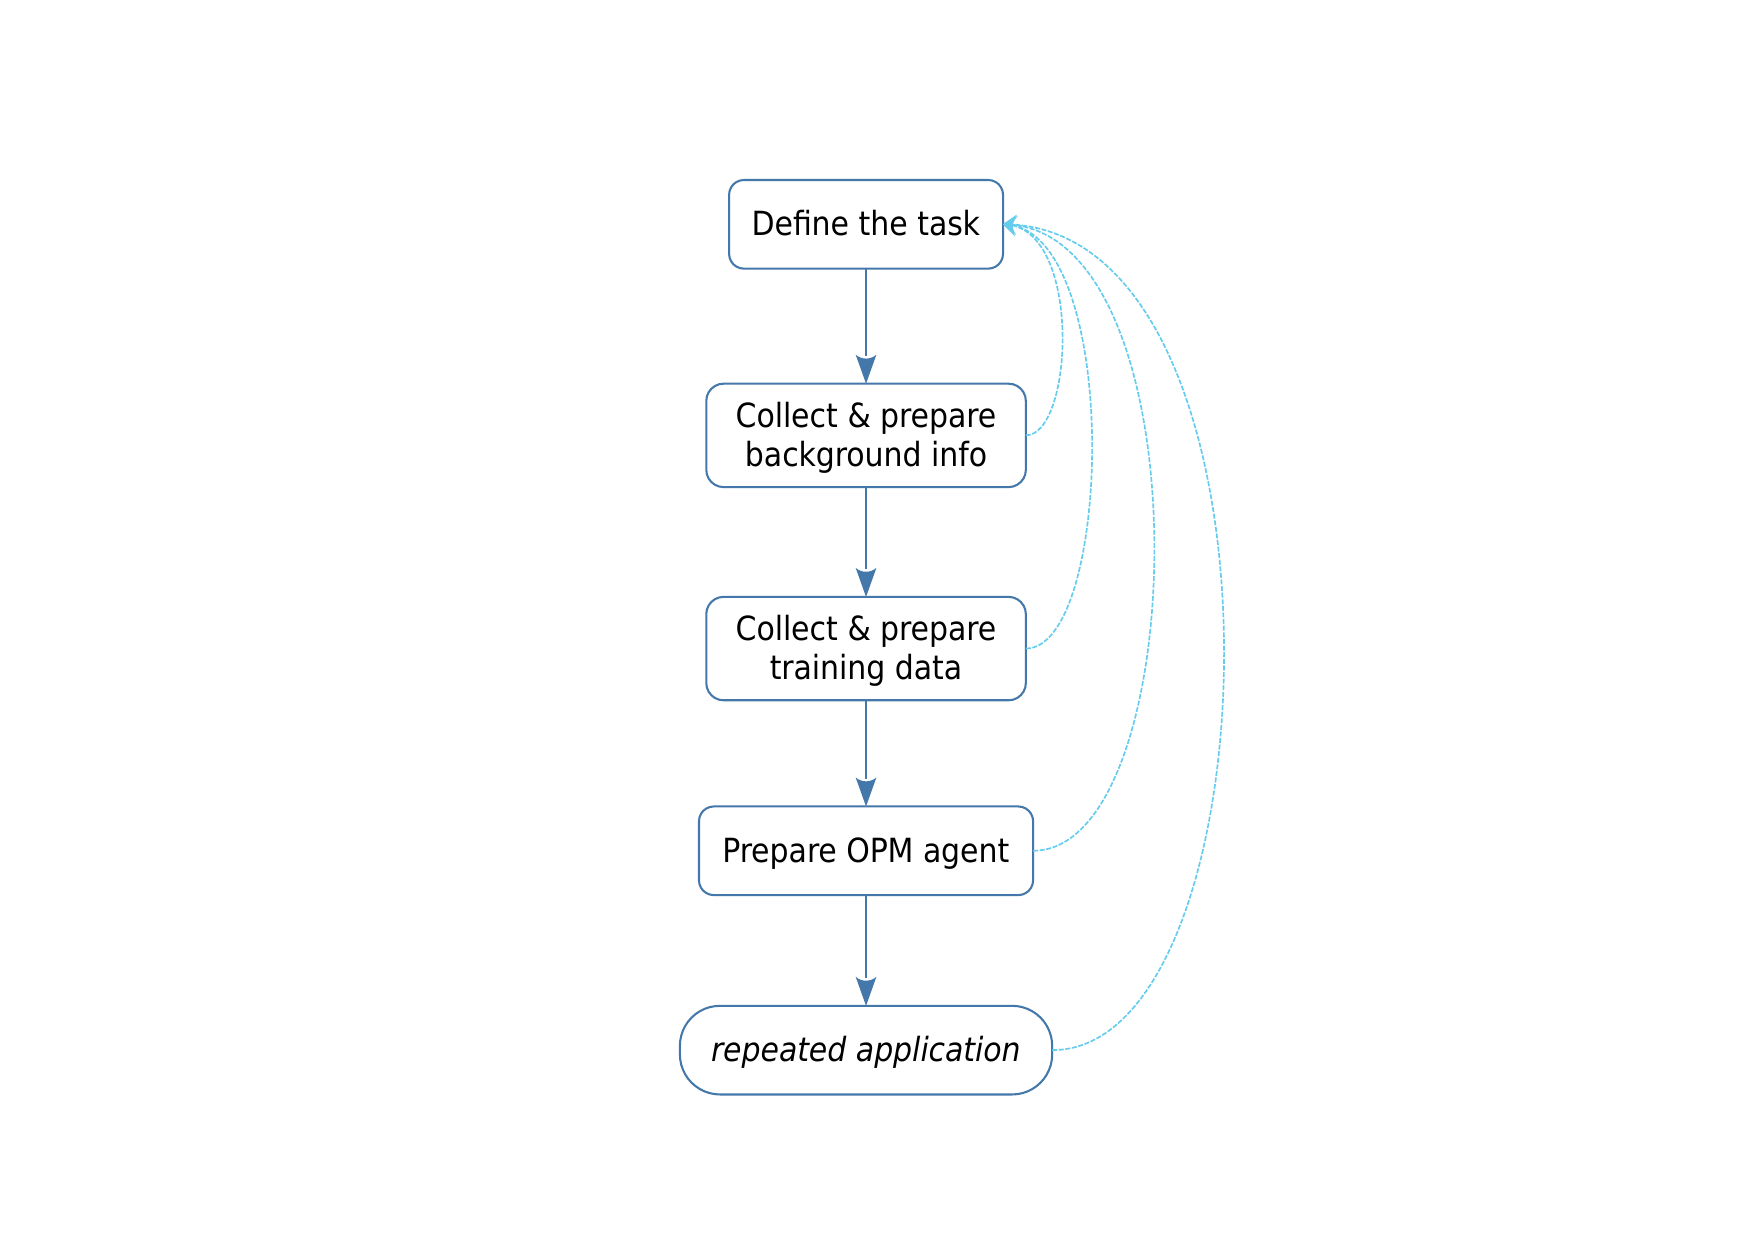

Define the task
Collect & prepare
background info
Collect & prepare
training data
Prepare OPM agent
repeated application